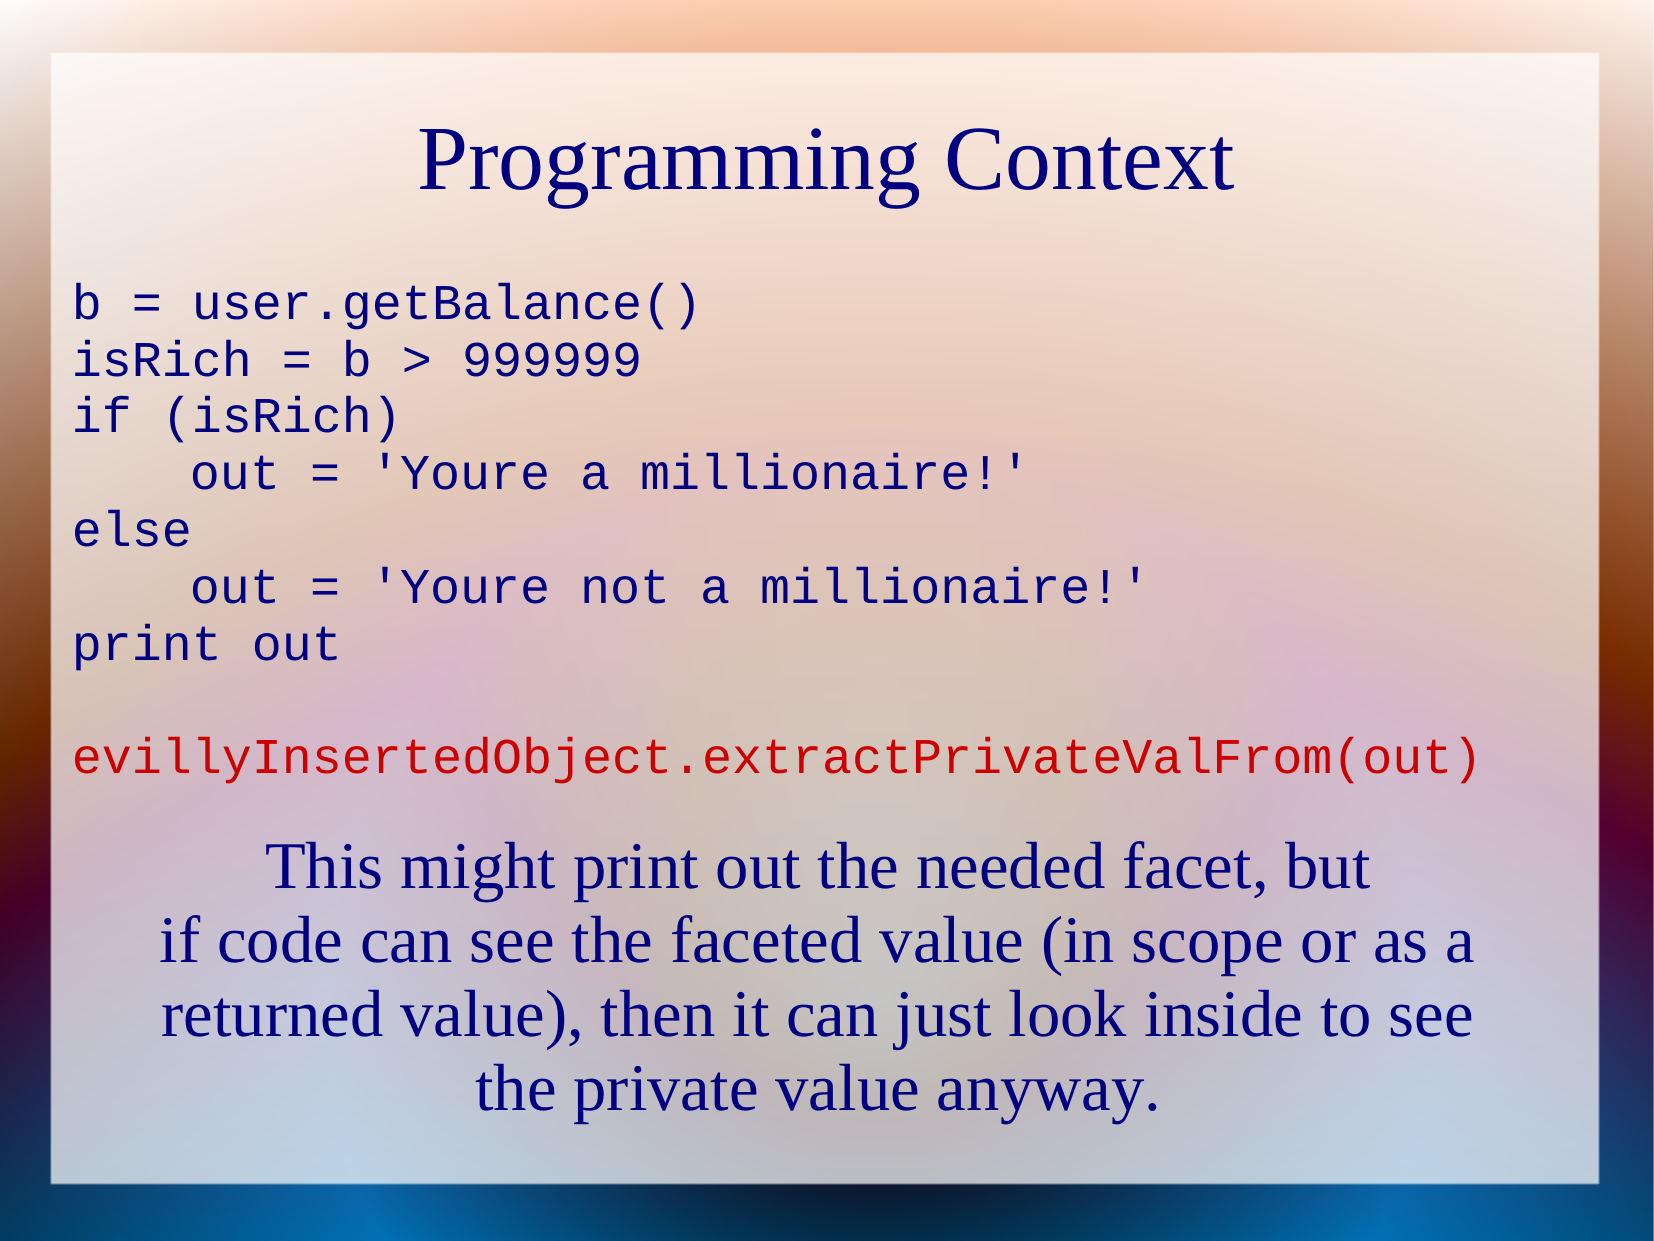

# Programming Context
b = user.getBalance()
isRich = b > 999999
if (isRich)
	out = 'Youre a millionaire!'
else
	out = 'Youre not a millionaire!'
print out
evillyInsertedObject.extractPrivateValFrom(out)
This might print out the needed facet, but
if code can see the faceted value (in scope or as a
returned value), then it can just look inside to see
the private value anyway.